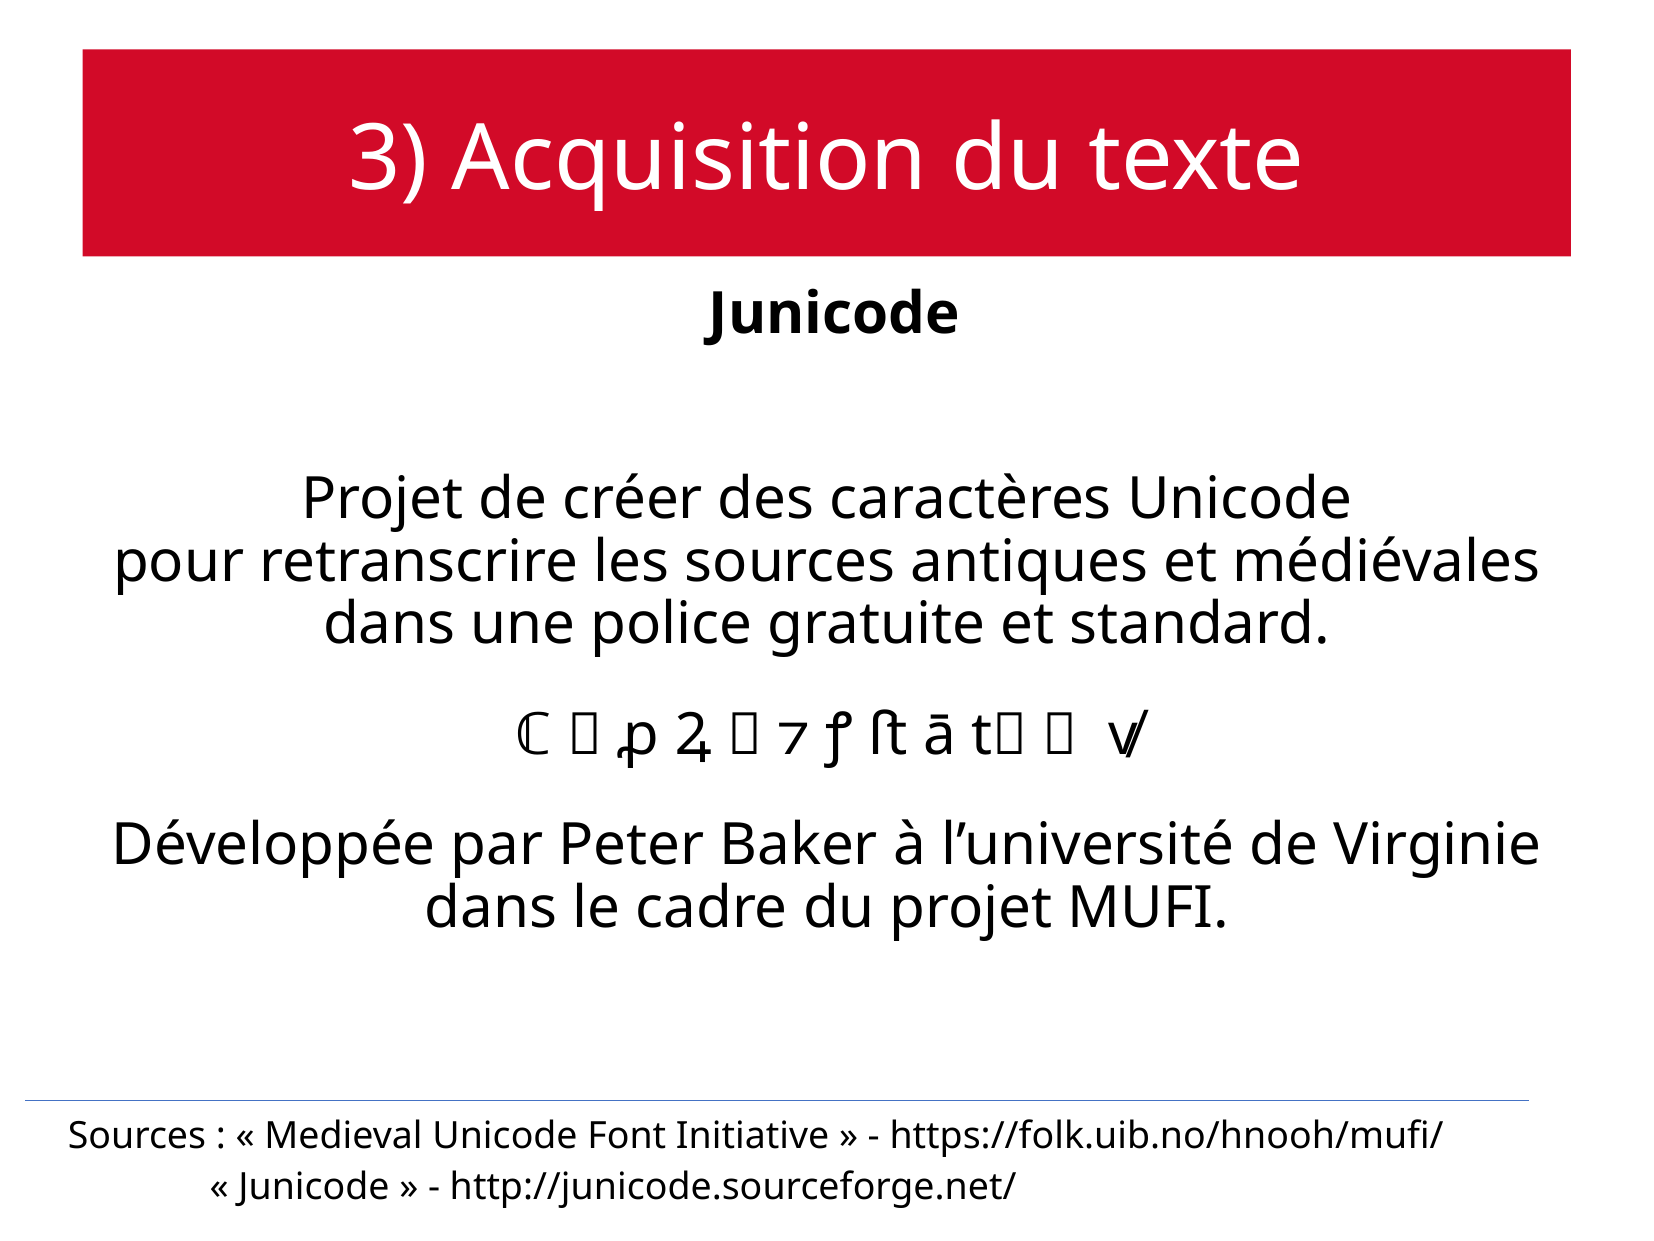

# 3) Acquisition du texte
 Junicode
Projet de créer des caractères Unicode
pour retranscrire les sources antiques et médiévales
dans une police gratuite et standard.
ℂ  ꝓ Ꝝ  ⁊ ꝭ ﬅ ā t  v̸
Développée par Peter Baker à l’université de Virginie
dans le cadre du projet MUFI.
Sources : « Medieval Unicode Font Initiative » - https://folk.uib.no/hnooh/mufi/
« Junicode » - http://junicode.sourceforge.net/